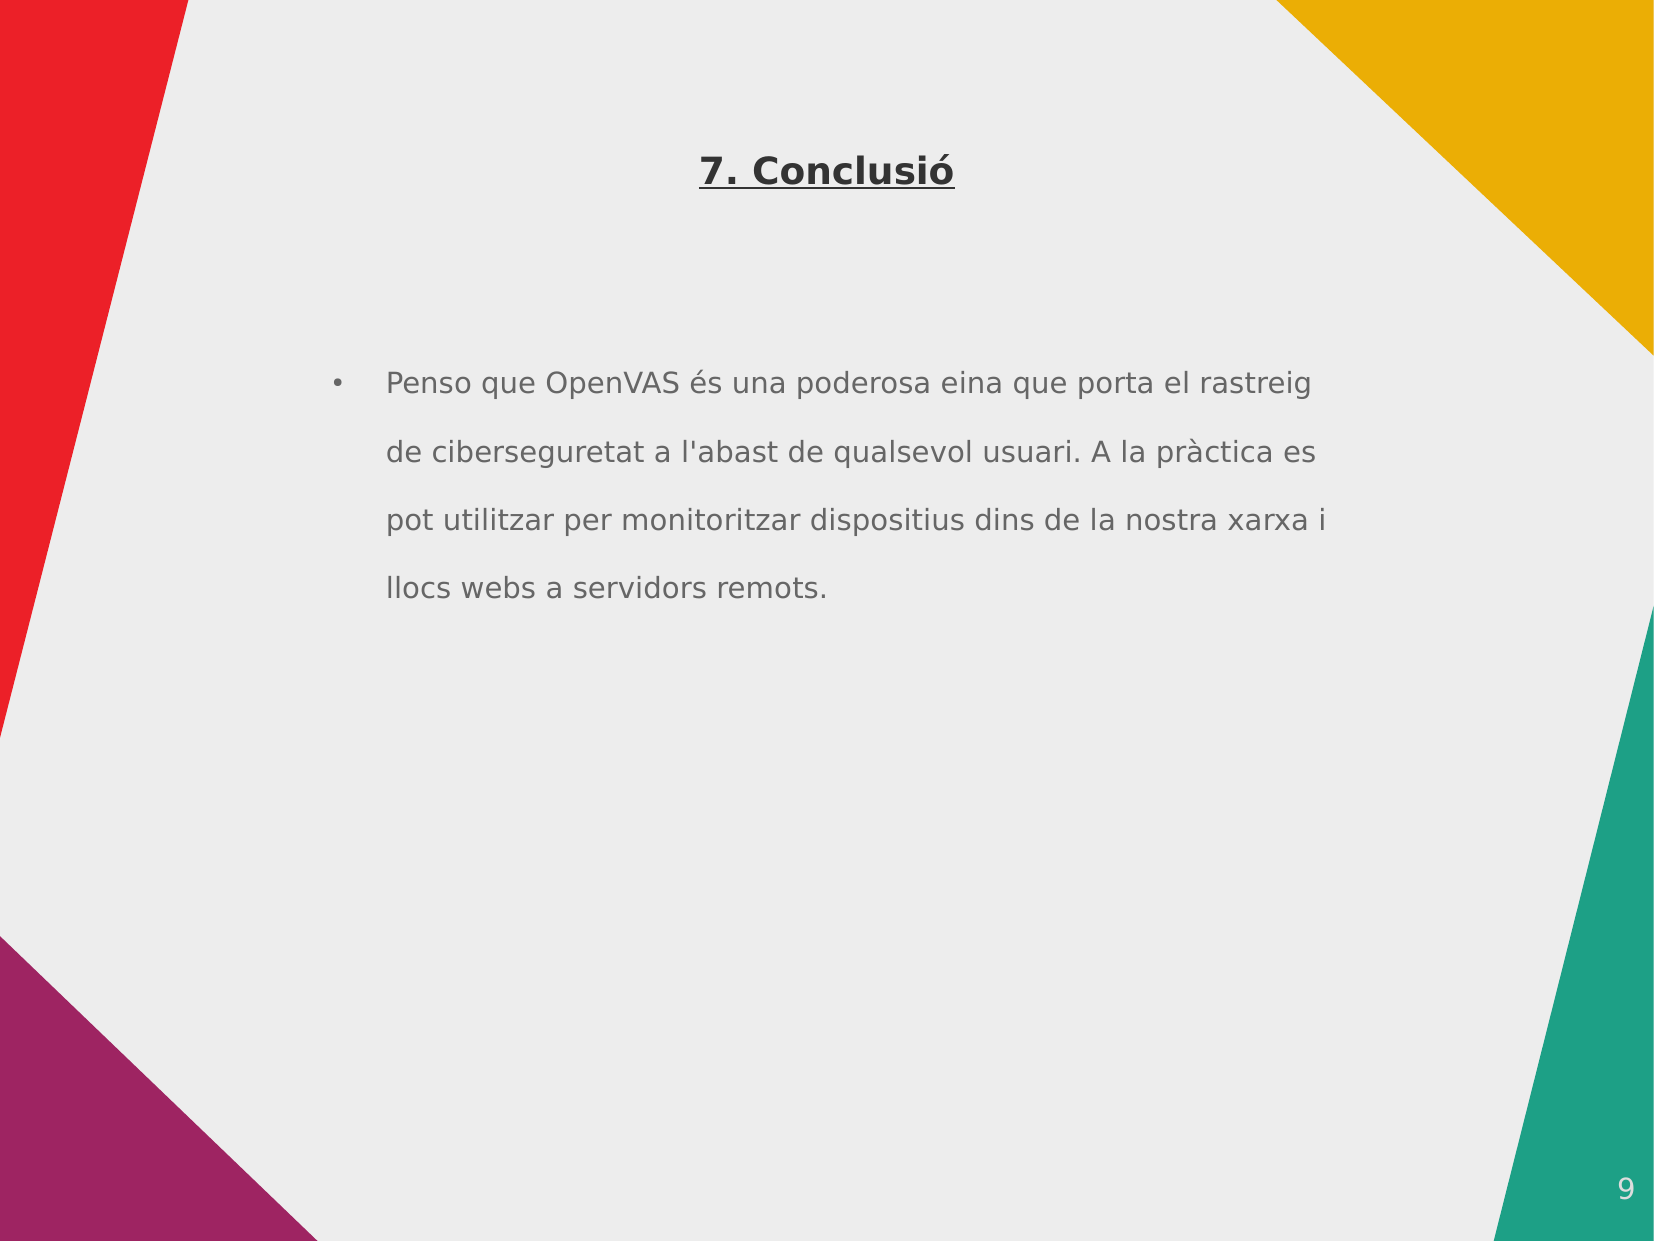

# 7. Conclusió
Penso que OpenVAS és una poderosa eina que porta el rastreig de ciberseguretat a l'abast de qualsevol usuari. A la pràctica es pot utilitzar per monitoritzar dispositius dins de la nostra xarxa i llocs webs a servidors remots.
9